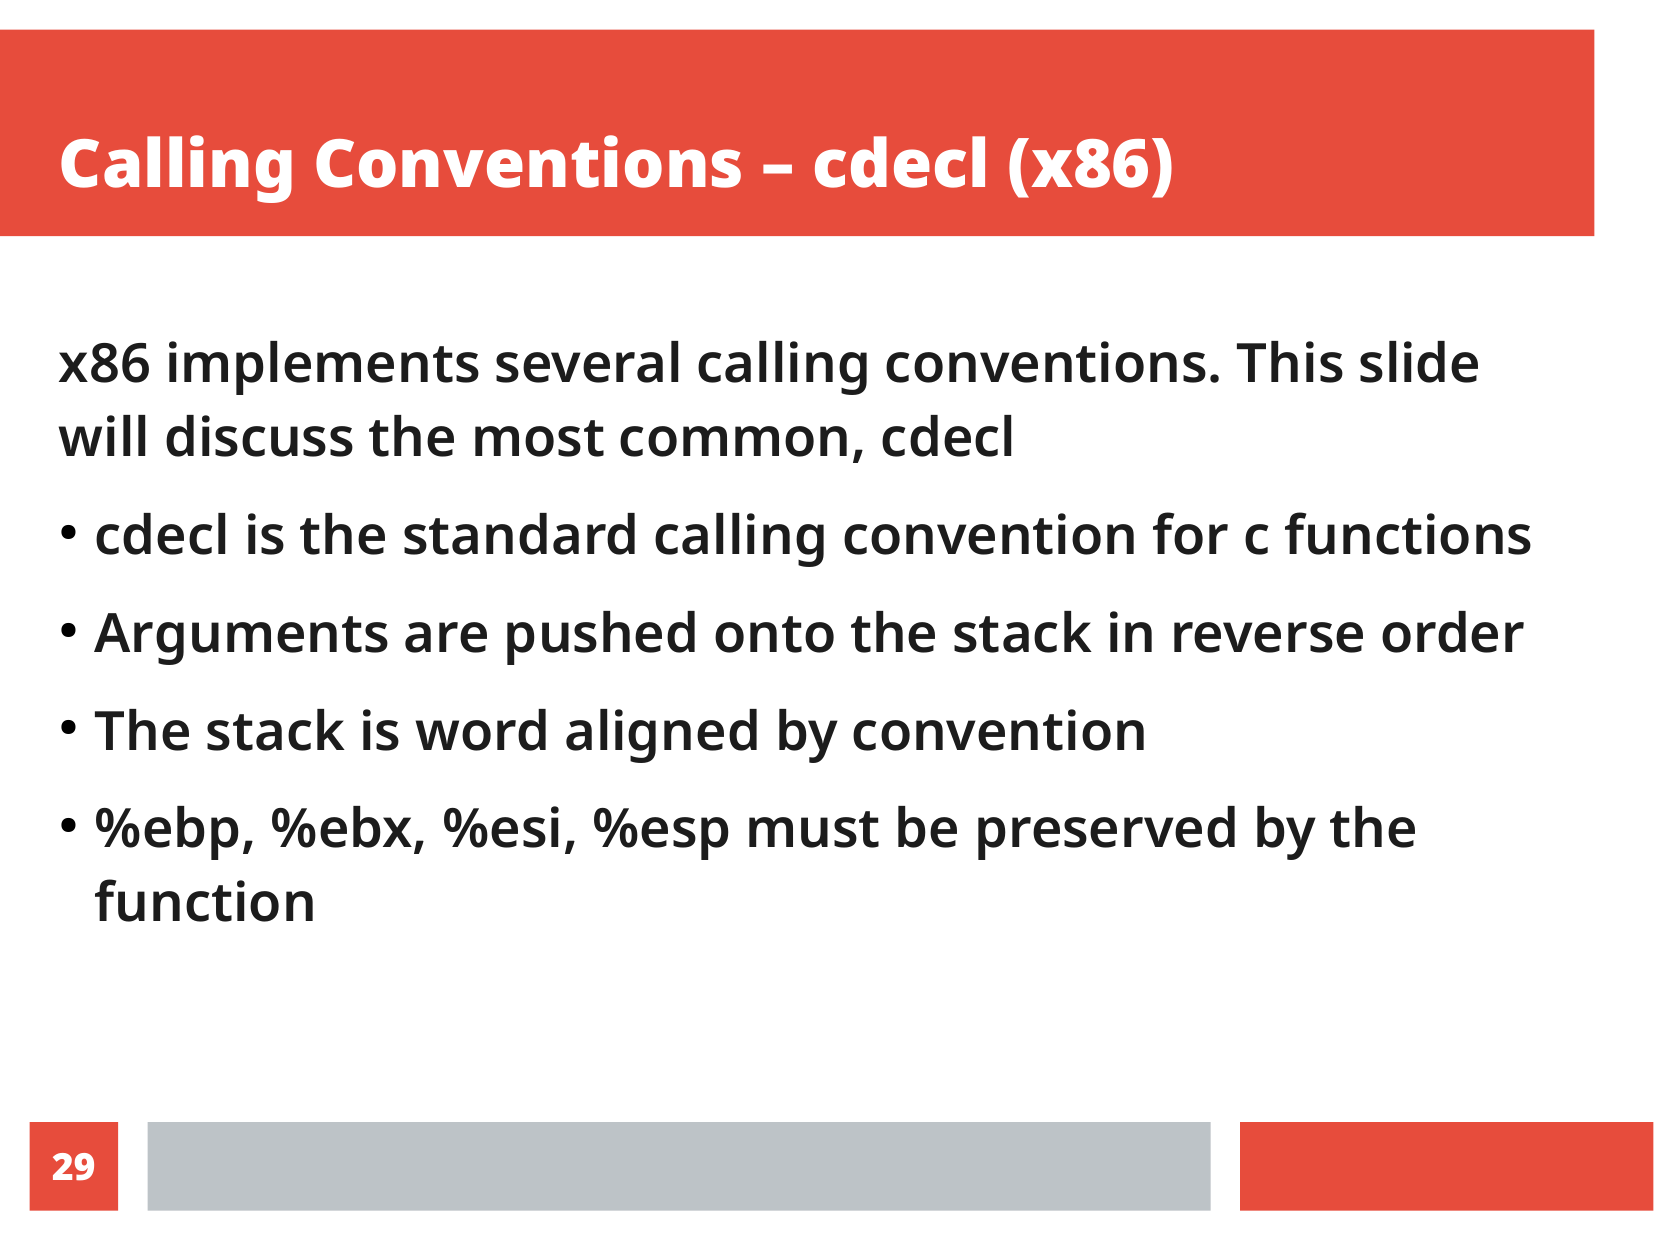

# Calling Conventions – cdecl (x86)
x86 implements several calling conventions. This slide will discuss the most common, cdecl
cdecl is the standard calling convention for c functions
Arguments are pushed onto the stack in reverse order
The stack is word aligned by convention
%ebp, %ebx, %esi, %esp must be preserved by the function
29